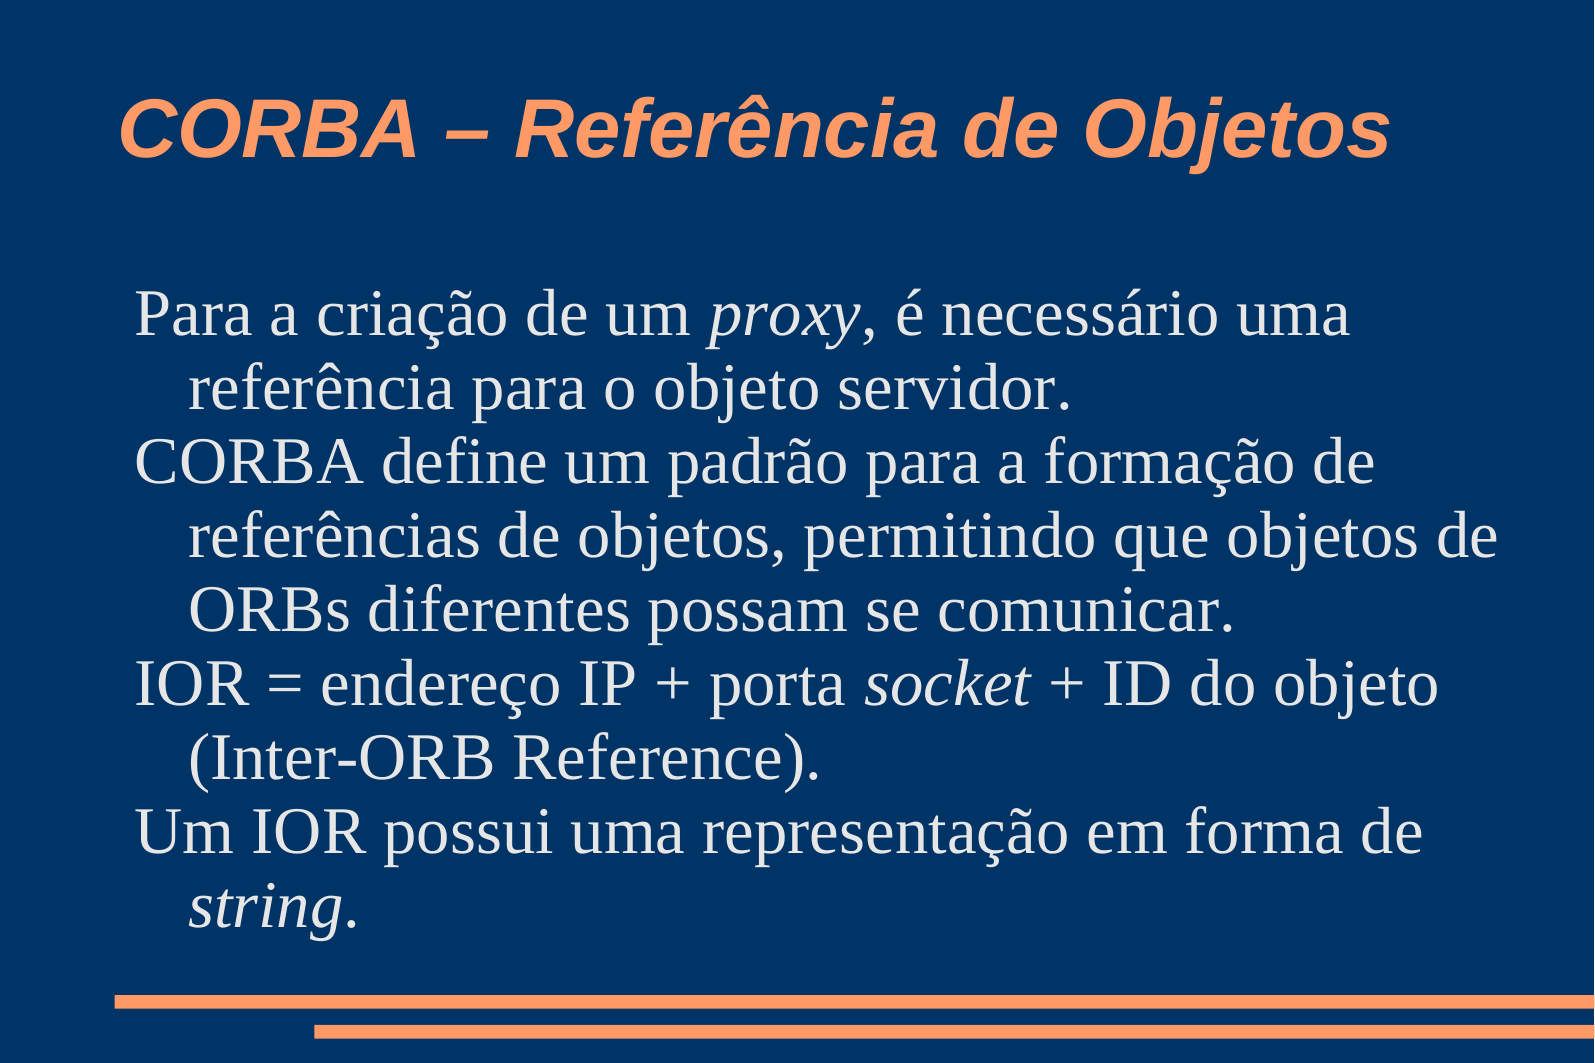

# CORBA – Referência de Objetos
Para a criação de um proxy, é necessário uma referência para o objeto servidor.
CORBA define um padrão para a formação de referências de objetos, permitindo que objetos de ORBs diferentes possam se comunicar.
IOR = endereço IP + porta socket + ID do objeto (Inter-ORB Reference).
Um IOR possui uma representação em forma de string.